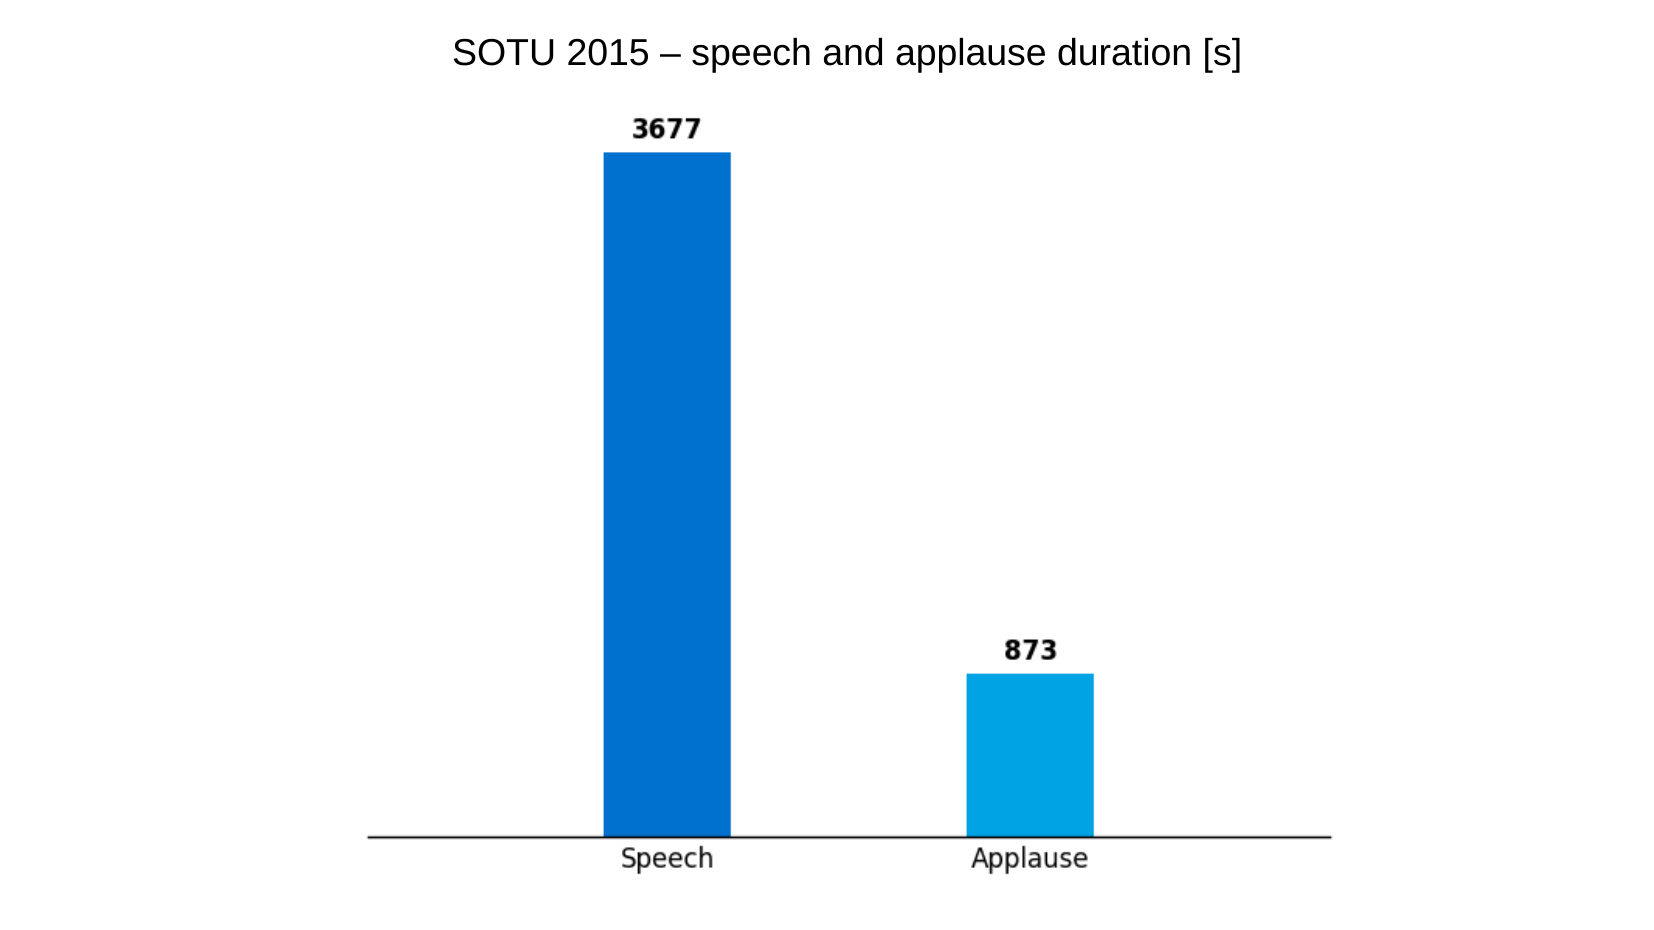

SOTU 2015 – speech and applause duration [s]